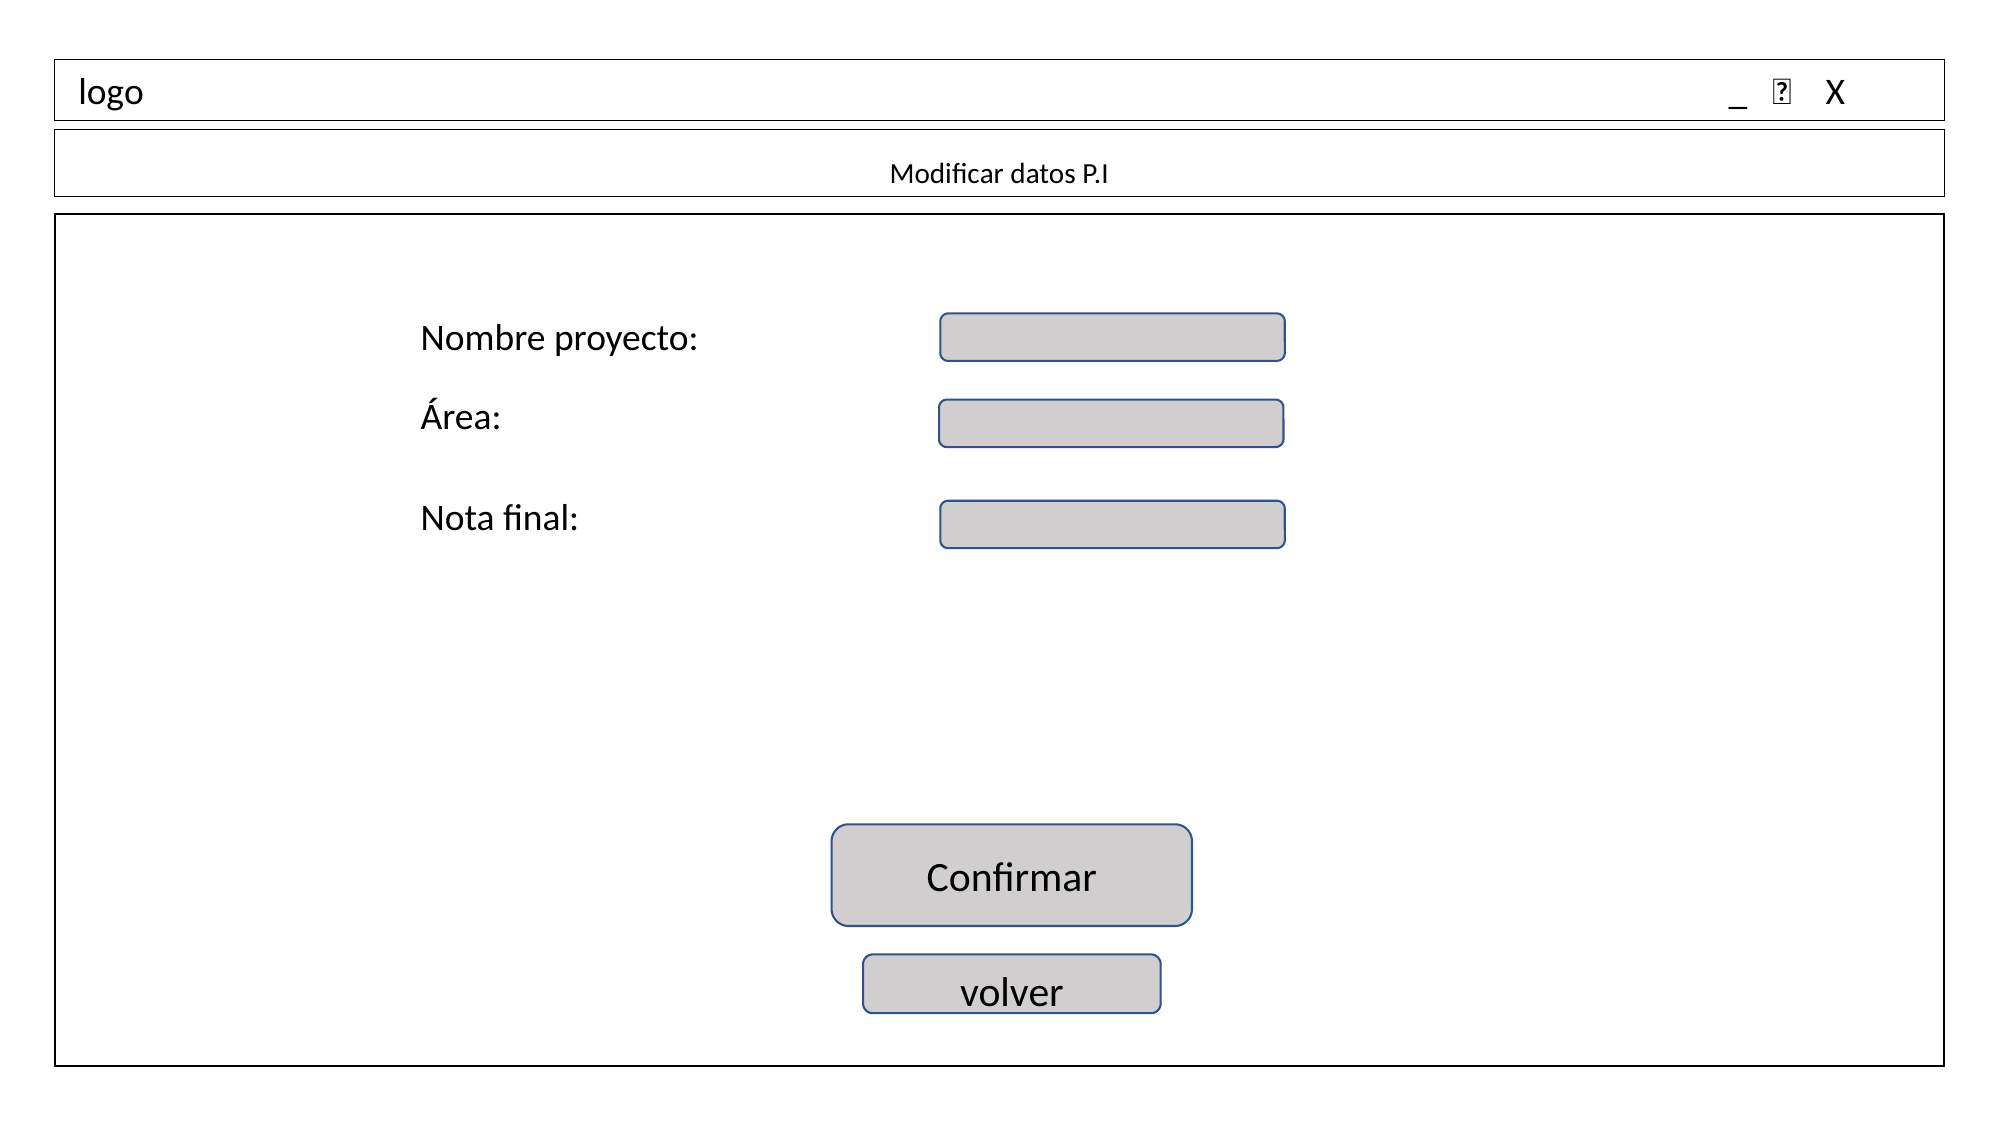

logo _ 🔲 X
Modificar datos P.I
Nombre proyecto:
Área:
Nota final:
Confirmar
volver